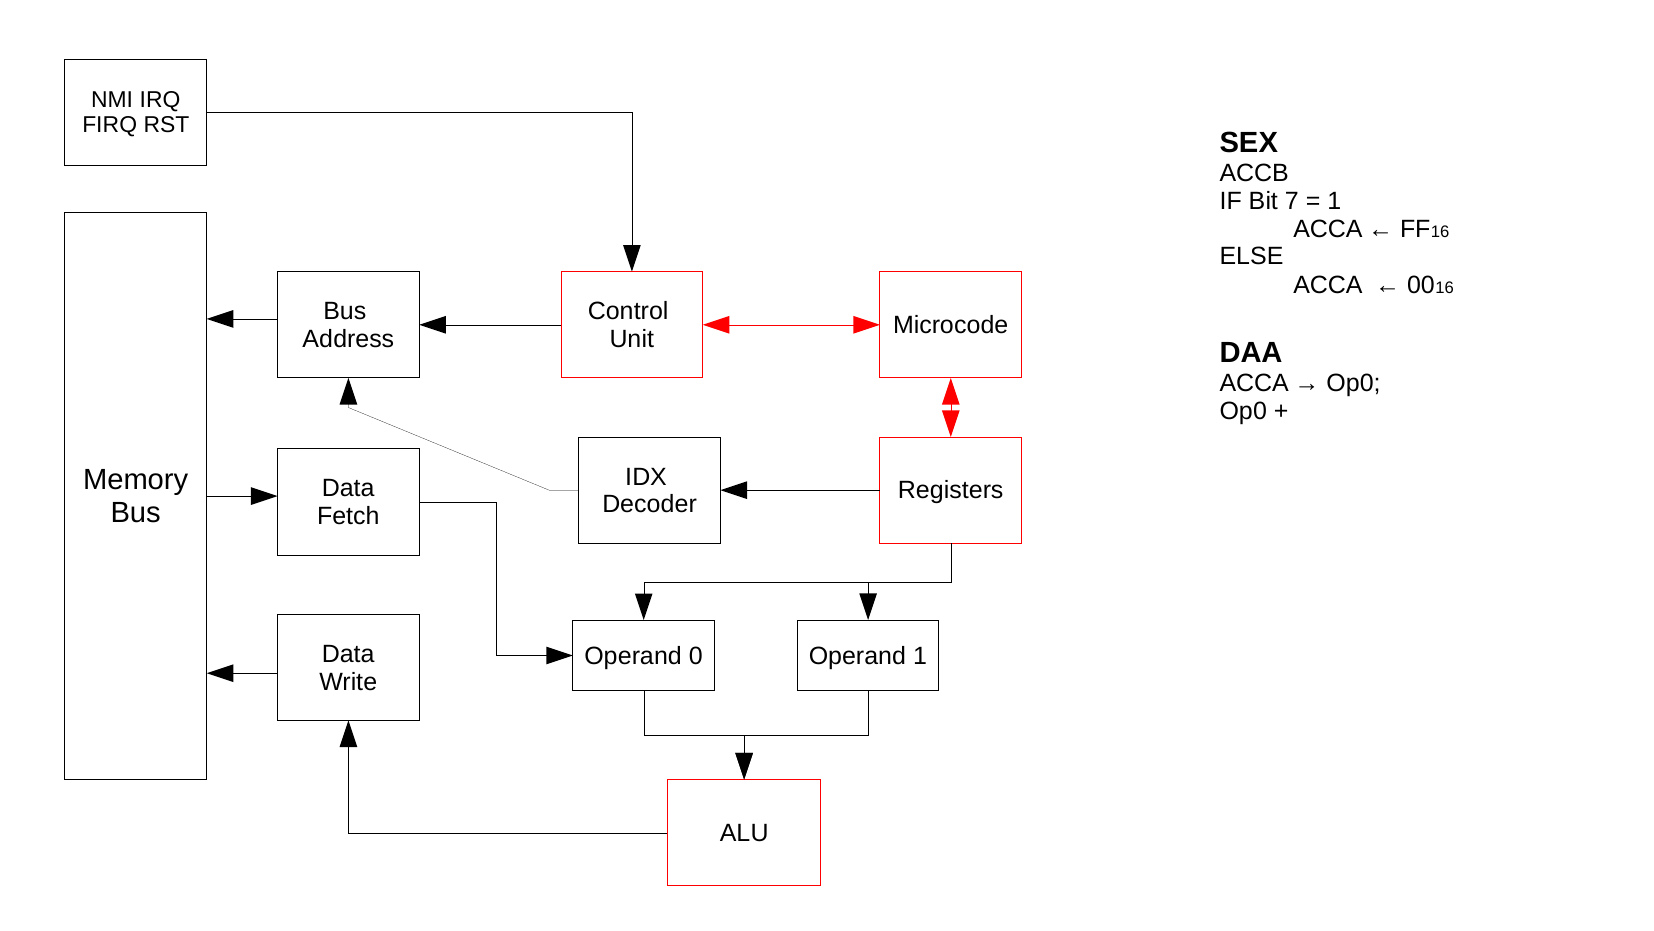

NMI IRQ
FIRQ RST
SEX
ACCB
IF Bit 7 = 1
	ACCA ← FF16
ELSE
	ACCA ← 0016
DAA
ACCA → Op0;
Op0 +
Memory
Bus
Bus
Address
Control
Unit
Microcode
IDX
Decoder
Registers
Data
Fetch
Data
Write
Operand 1
Operand 0
ALU